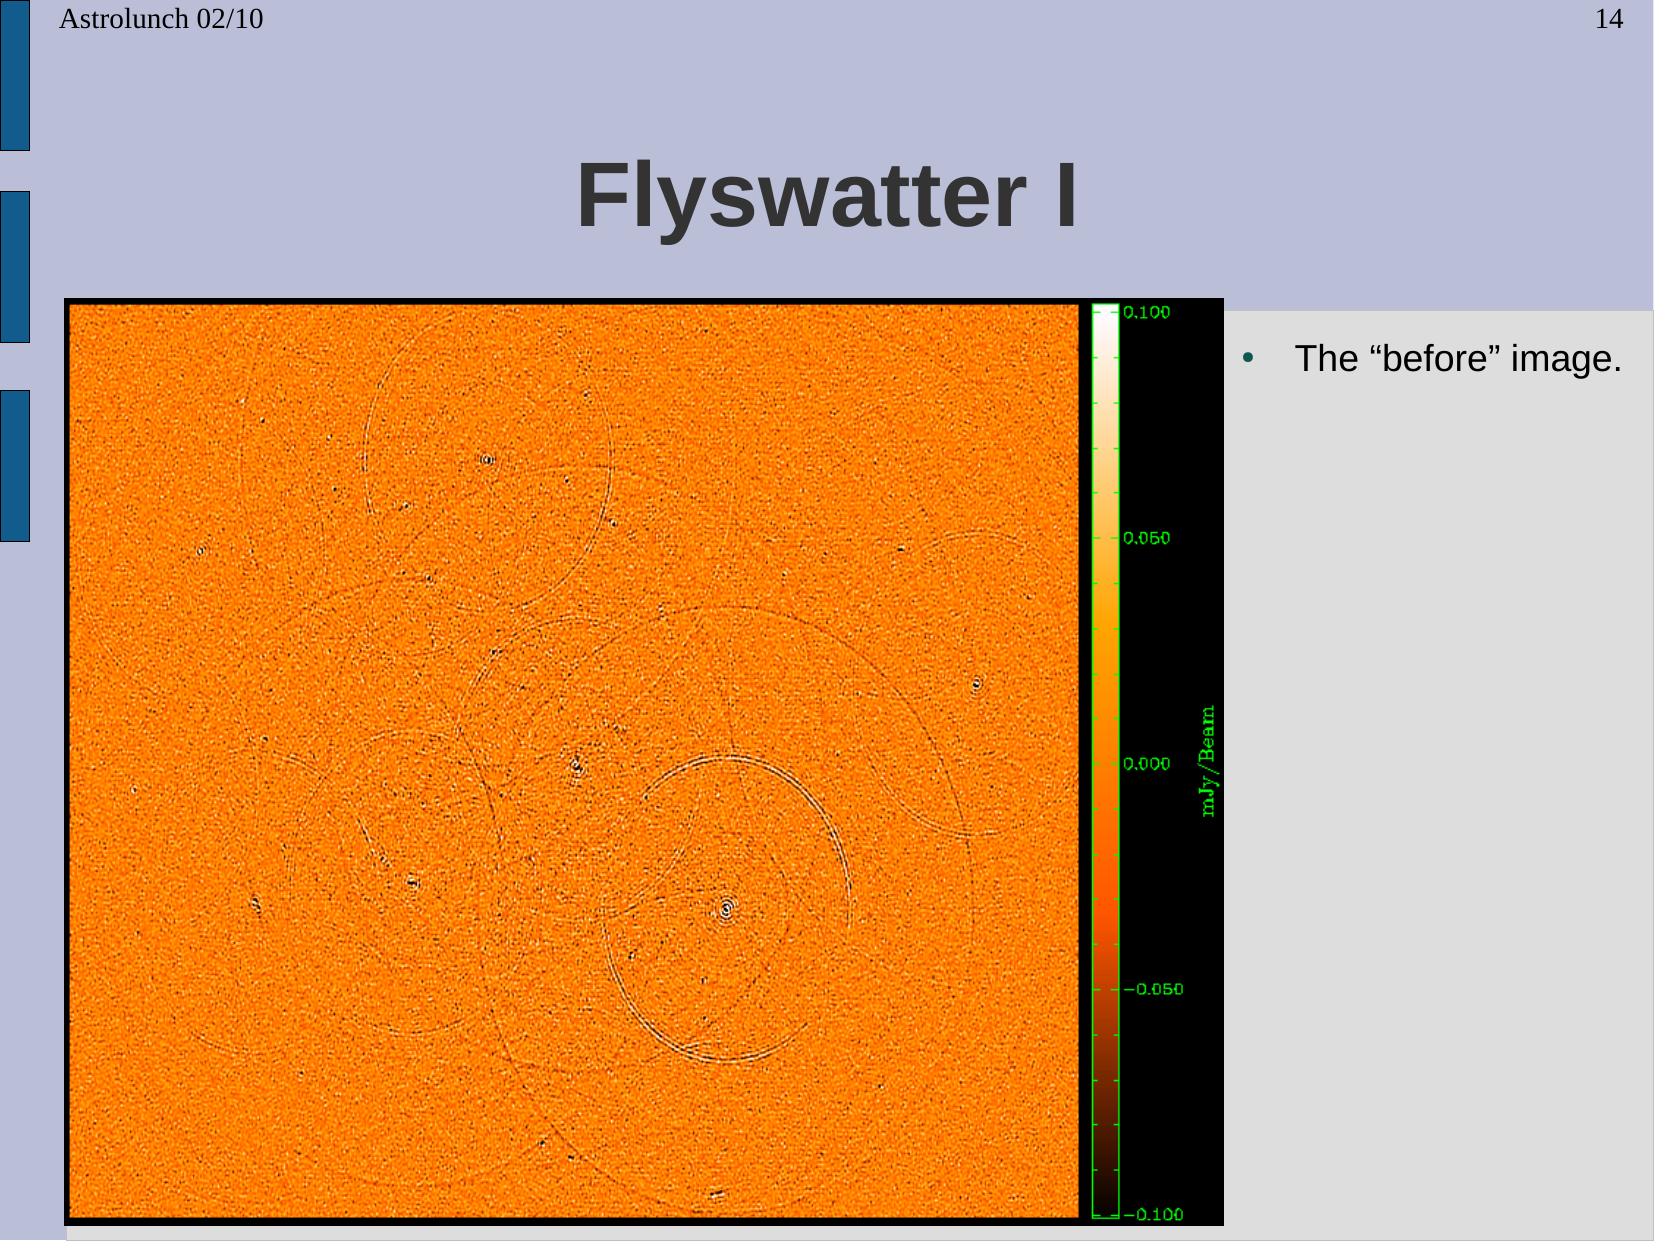

Astrolunch 02/10
14
# Flyswatter I
The “before” image.